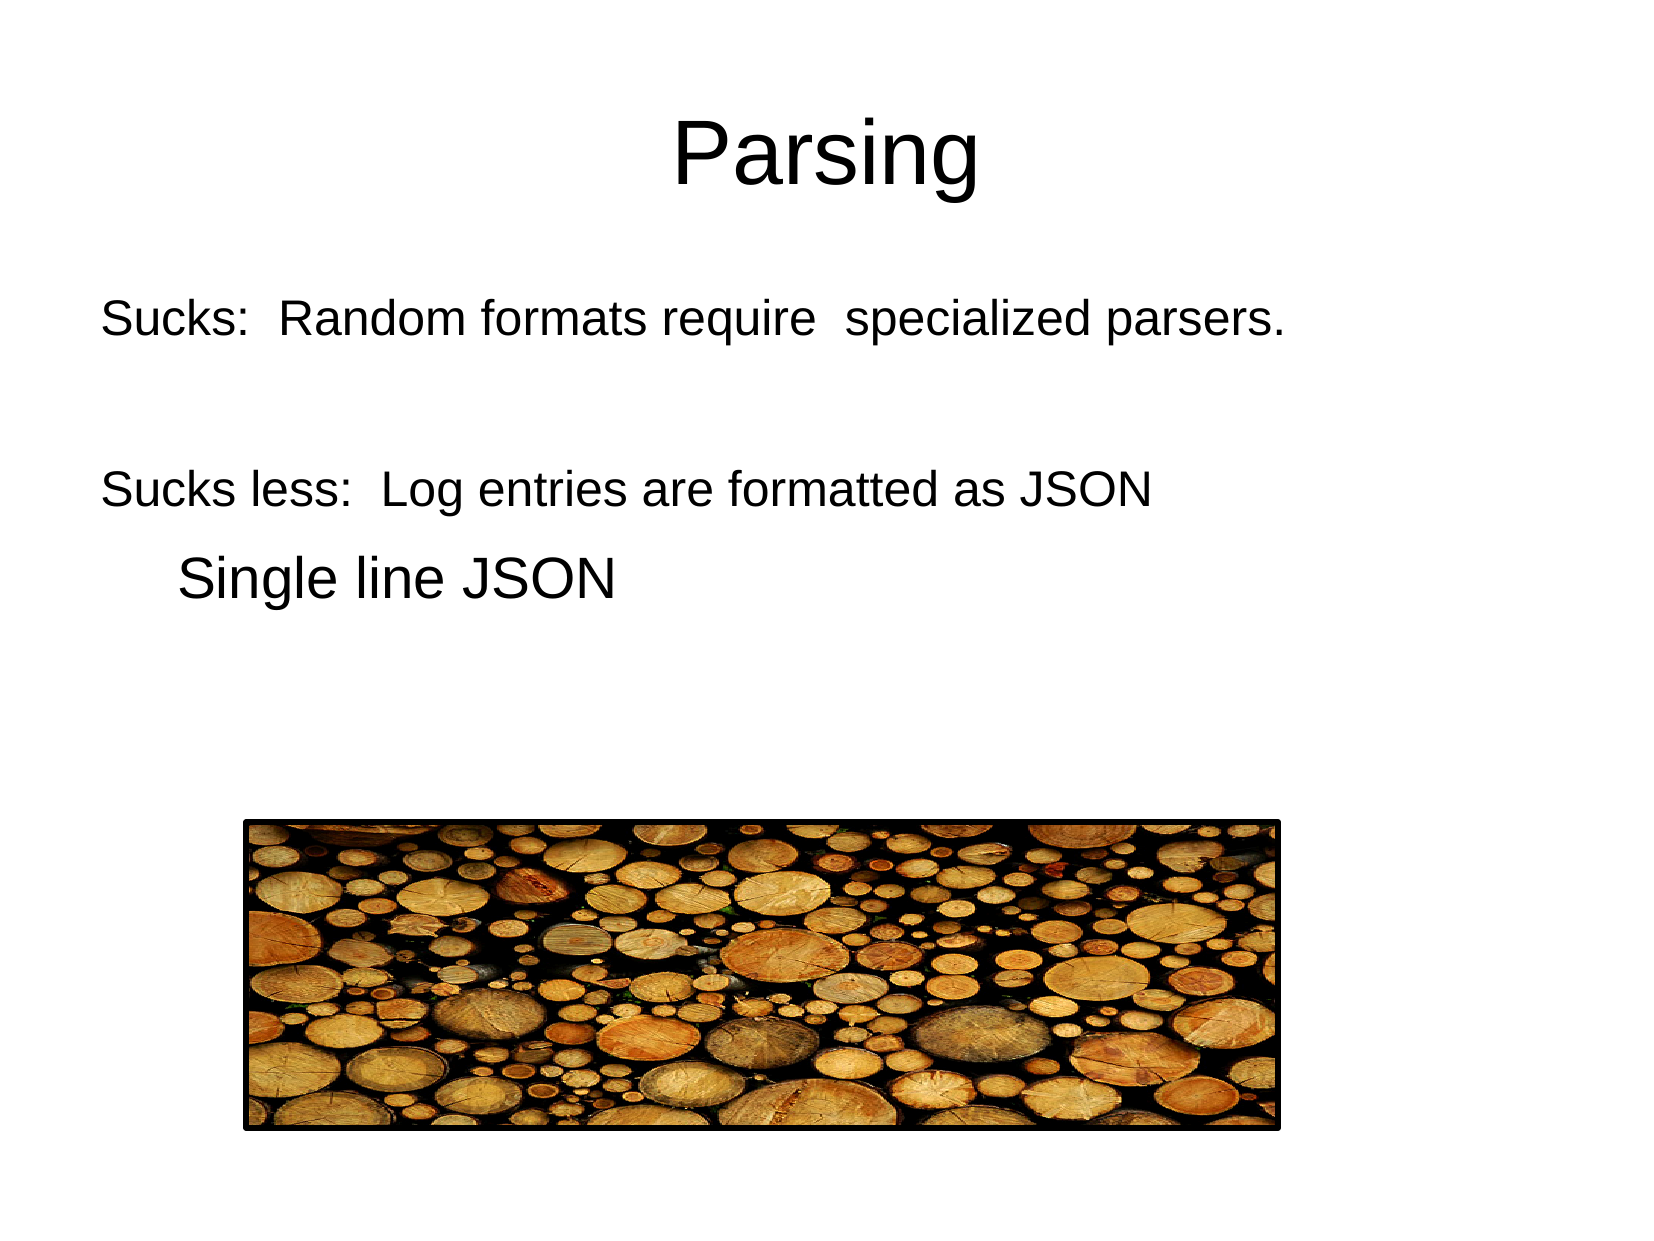

# Parsing
Sucks: Random formats require specialized parsers.
Sucks less: Log entries are formatted as JSON
Single line JSON